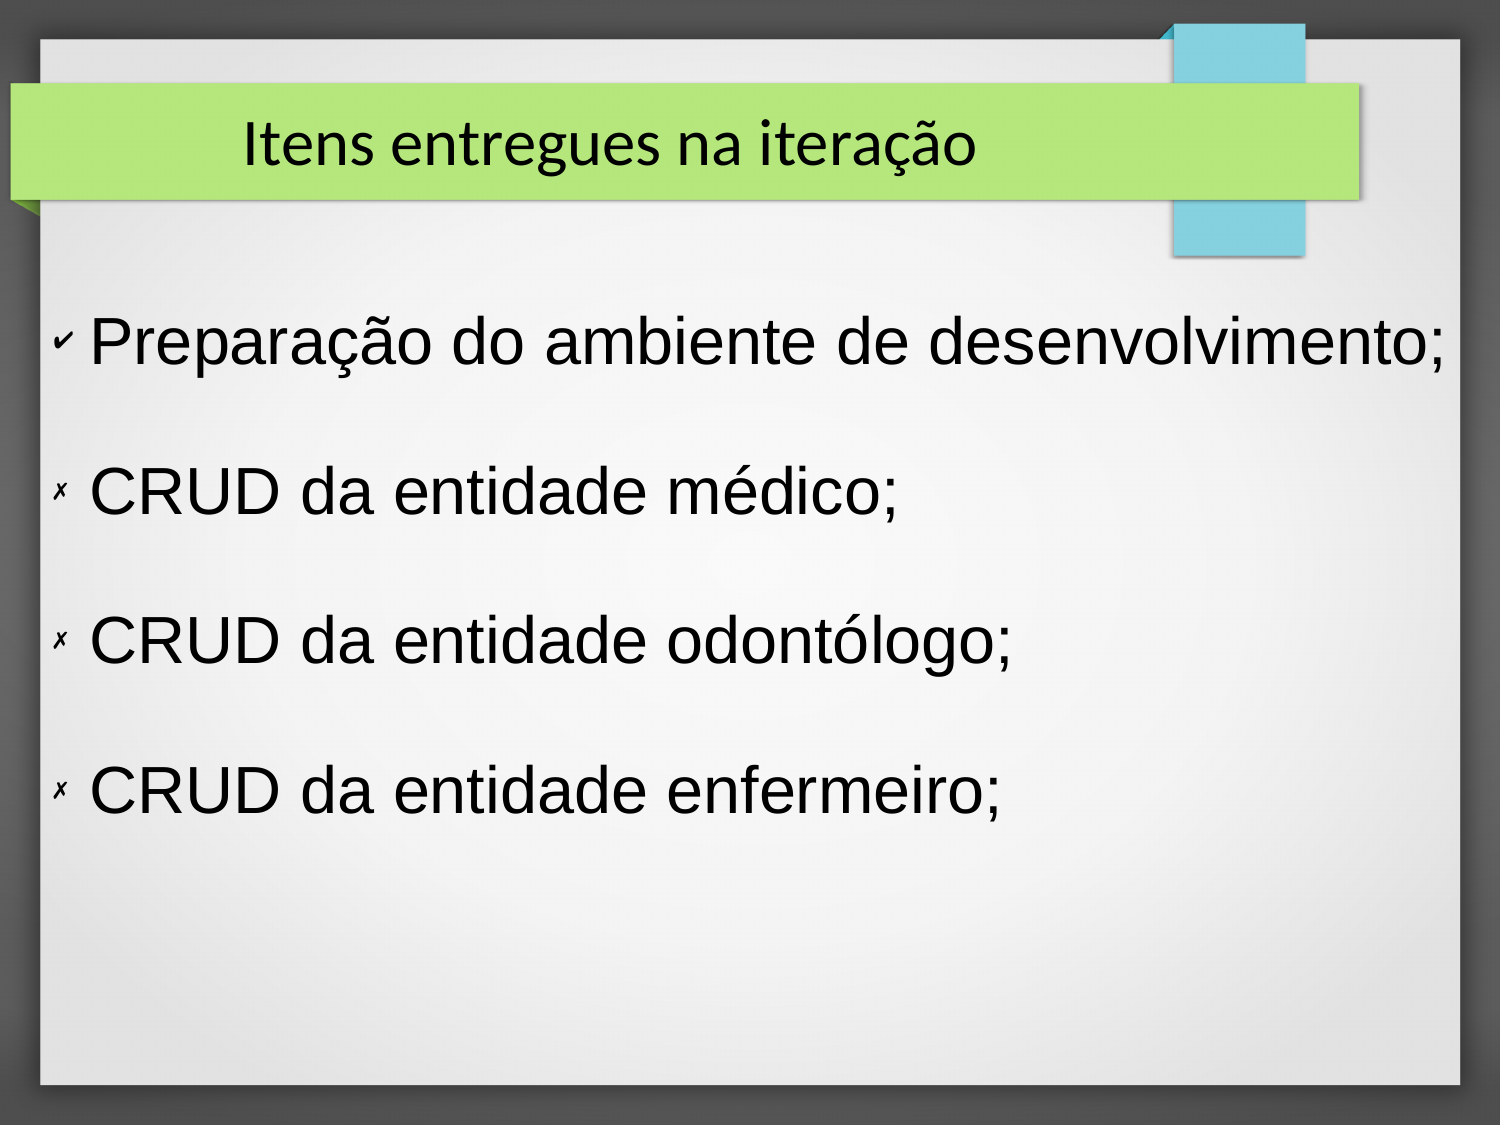

Itens entregues na iteração
Preparação do ambiente de desenvolvimento;
CRUD da entidade médico;
CRUD da entidade odontólogo;
CRUD da entidade enfermeiro;